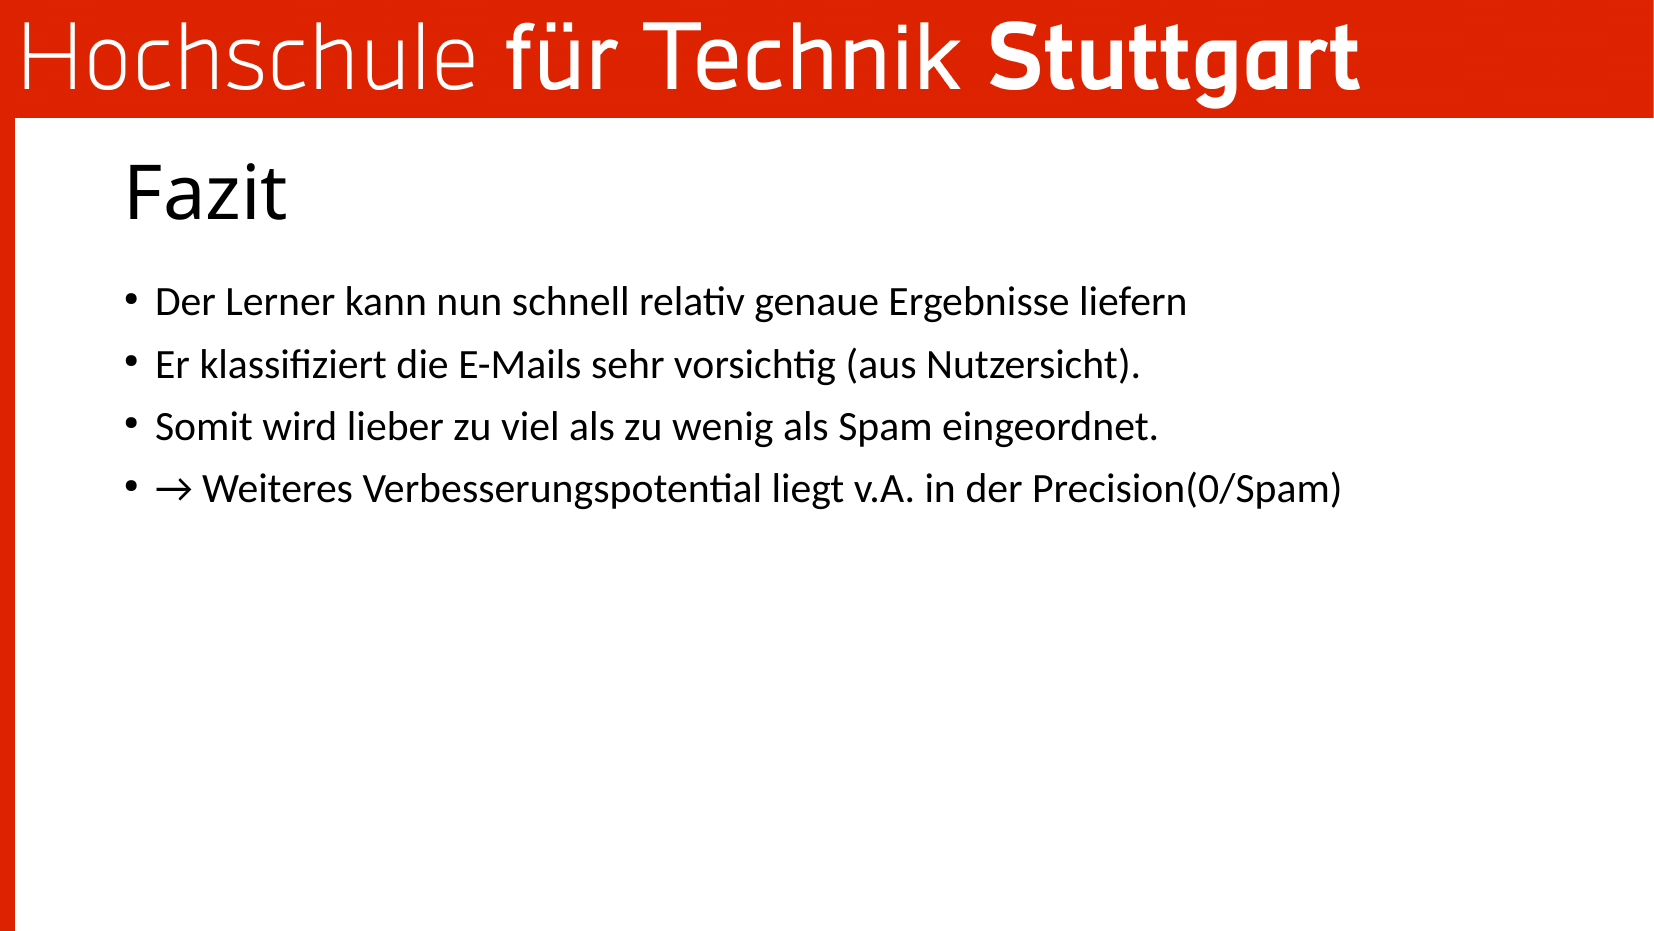

# Fazit
Der Lerner kann nun schnell relativ genaue Ergebnisse liefern
Er klassifiziert die E-Mails sehr vorsichtig (aus Nutzersicht).
Somit wird lieber zu viel als zu wenig als Spam eingeordnet.
→ Weiteres Verbesserungspotential liegt v.A. in der Precision(0/Spam)